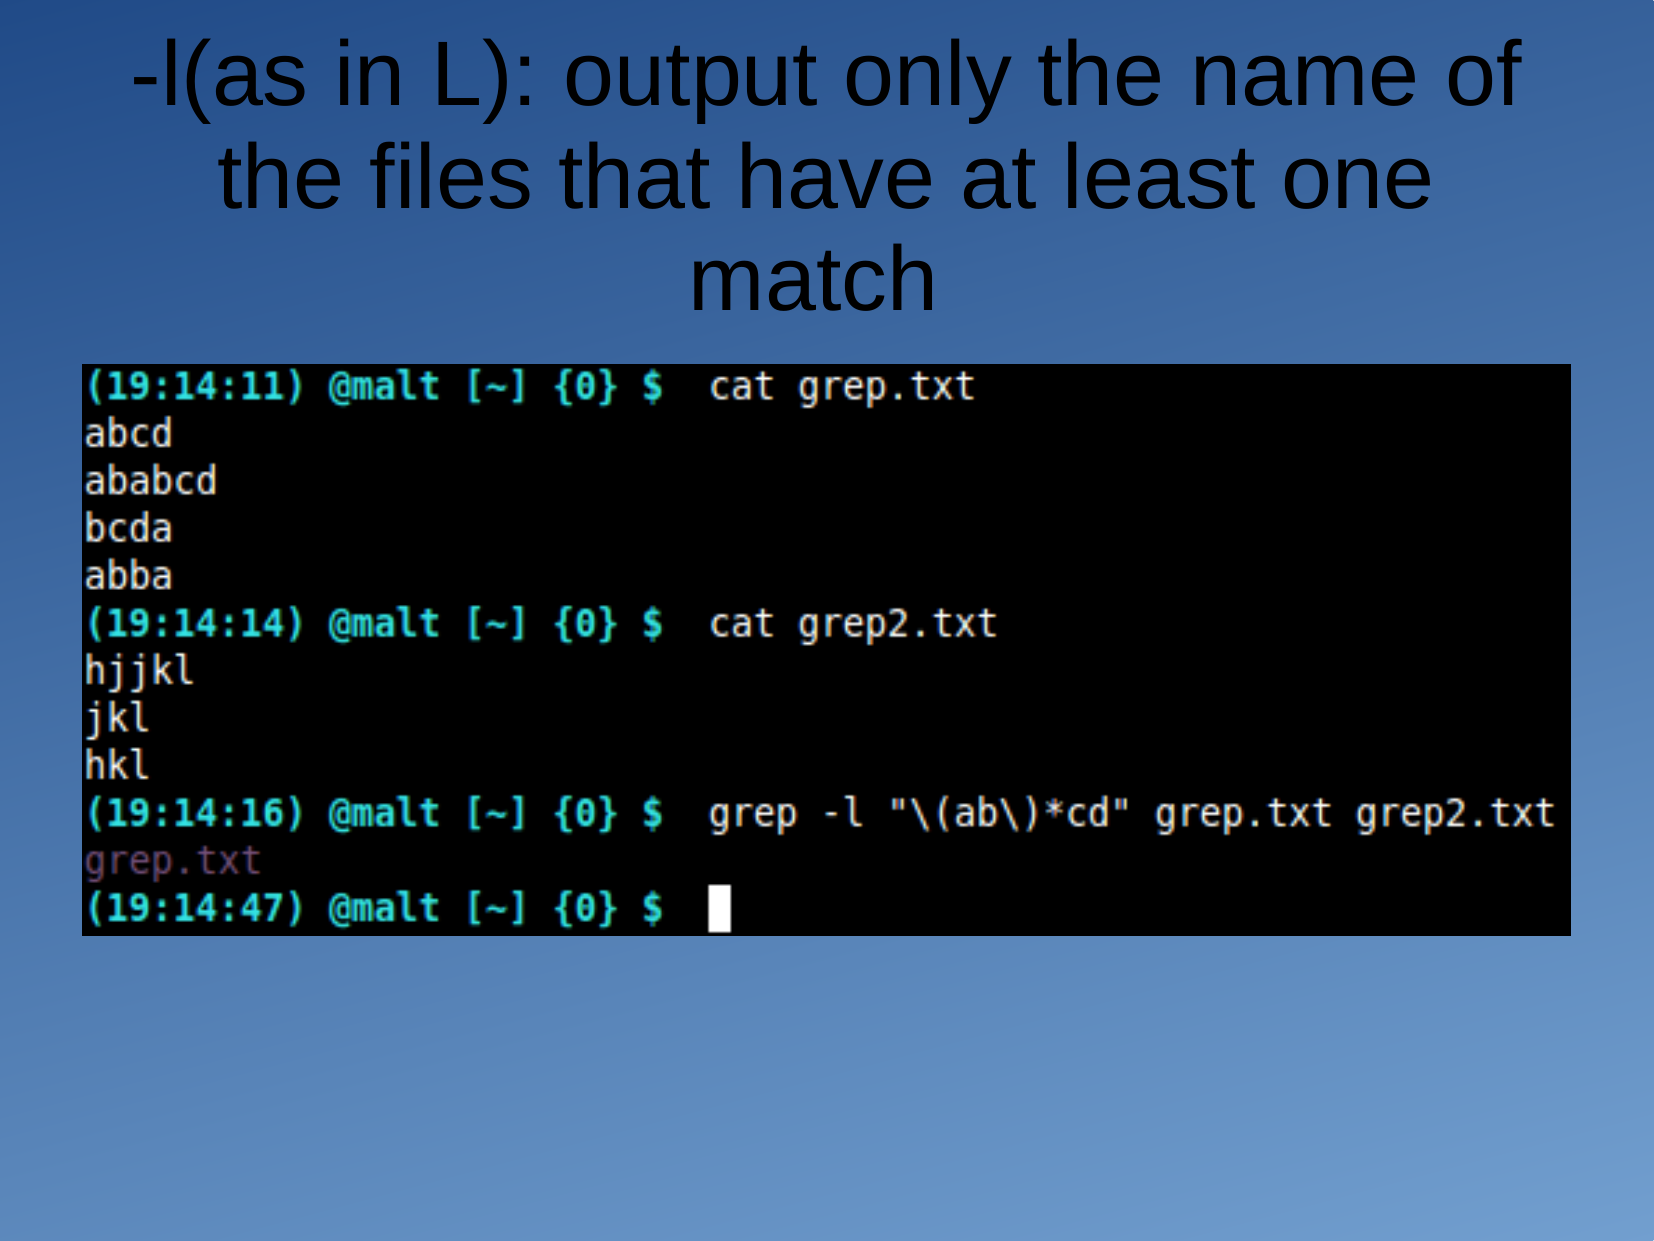

# -l(as in L): output only the name of the files that have at least one match